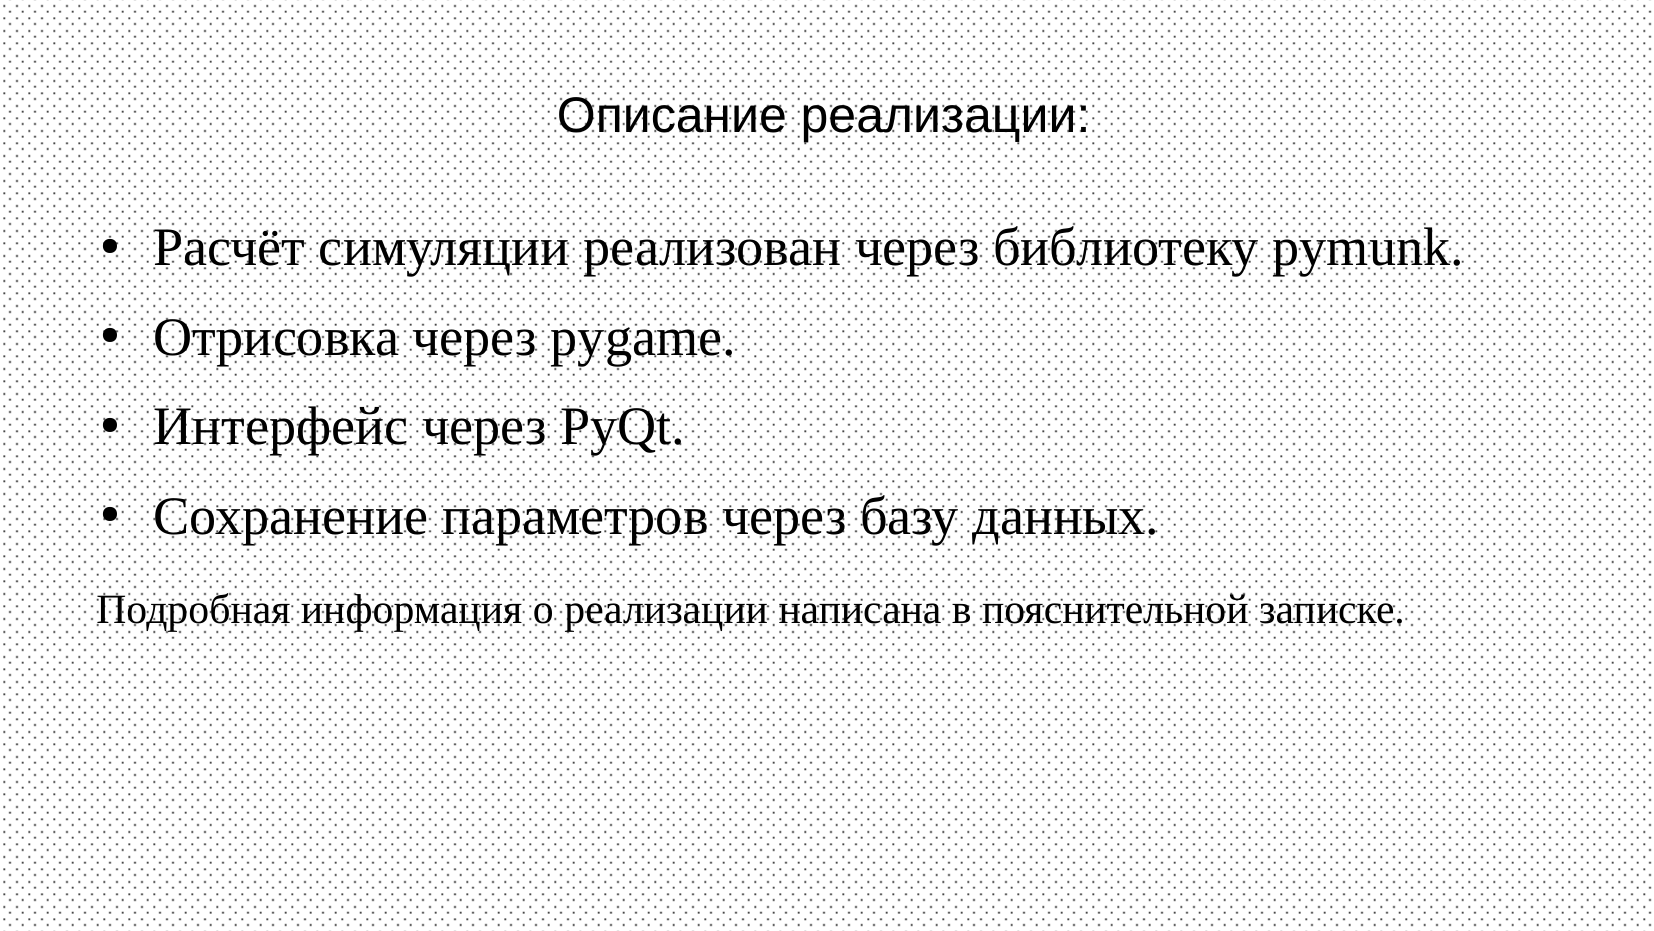

# Описание реализации:
Расчёт симуляции реализован через библиотеку pymunk.
Отрисовка через pygame.
Интерфейс через PyQt.
Сохранение параметров через базу данных.
 Подробная информация о реализации написана в пояснительной записке.